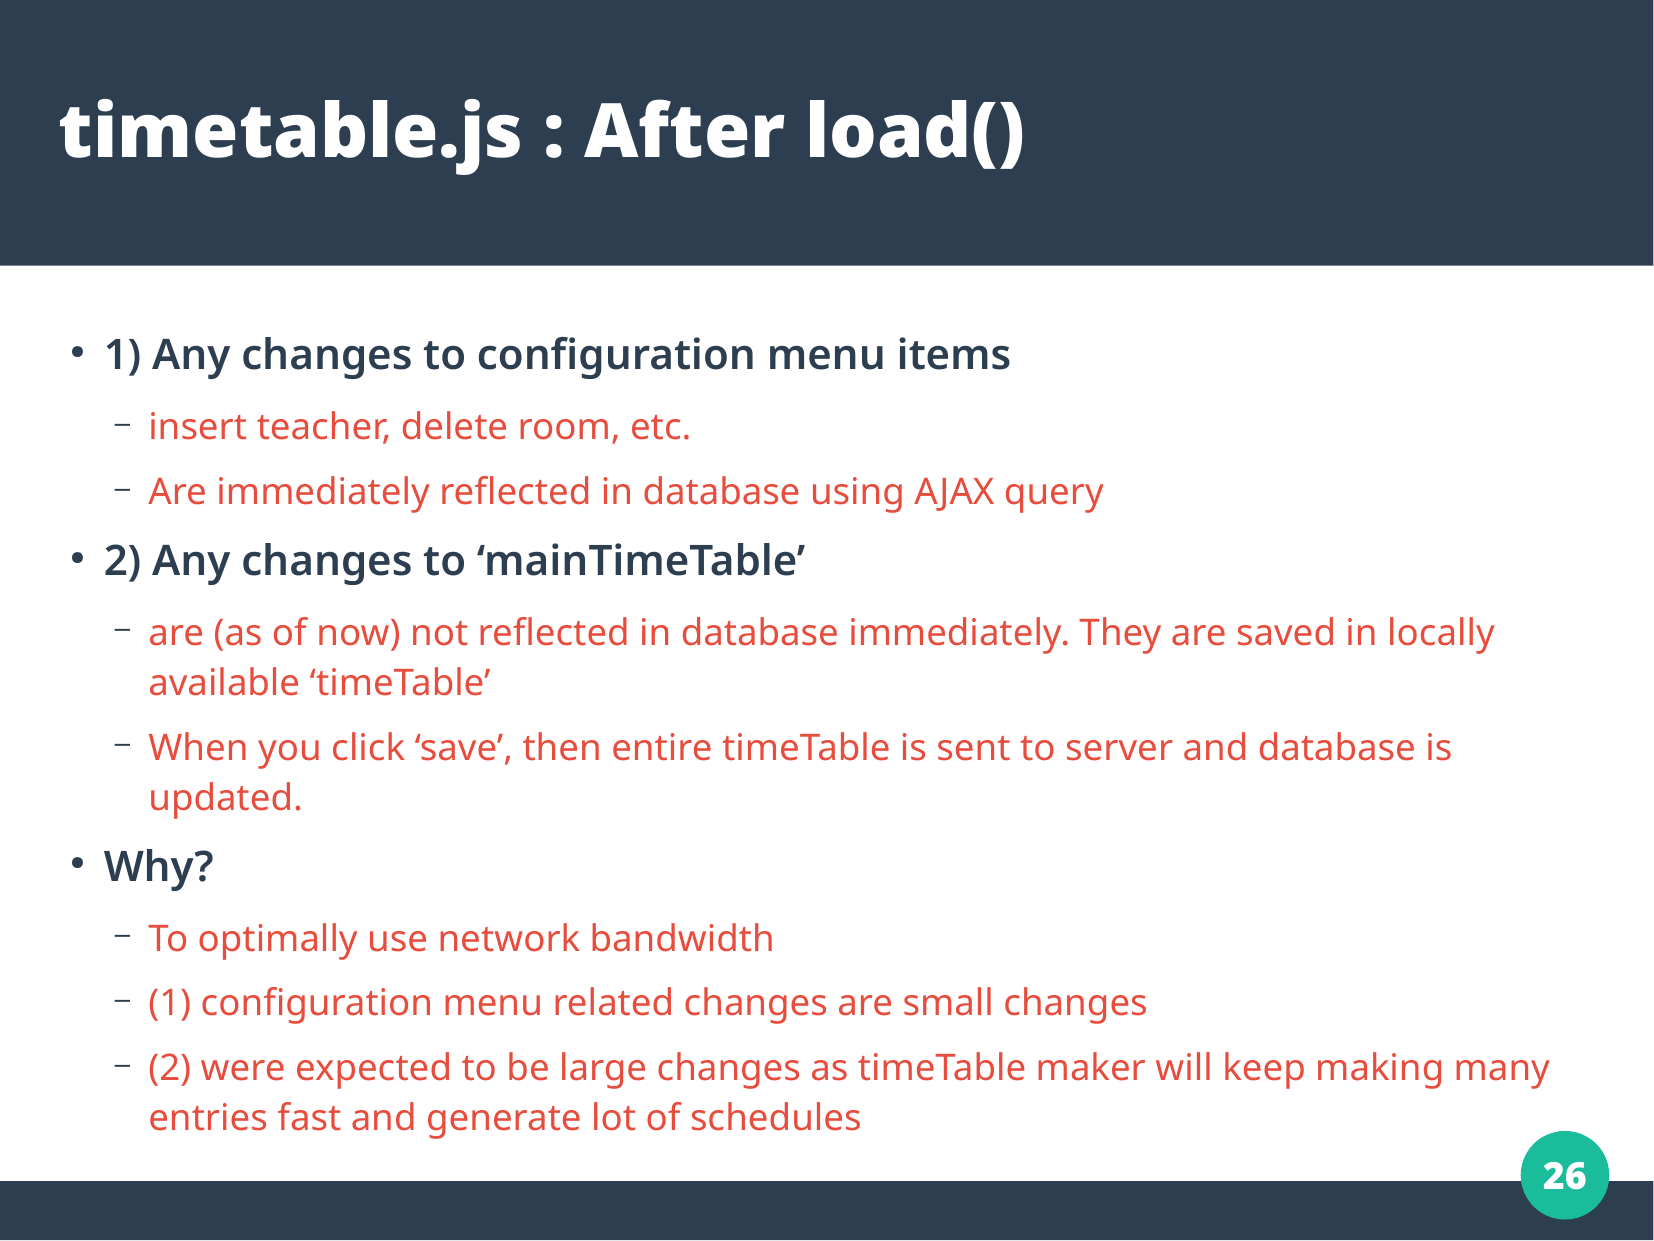

# timetable.js : After load()
1) Any changes to configuration menu items
insert teacher, delete room, etc.
Are immediately reflected in database using AJAX query
2) Any changes to ‘mainTimeTable’
are (as of now) not reflected in database immediately. They are saved in locally available ‘timeTable’
When you click ‘save’, then entire timeTable is sent to server and database is updated.
Why?
To optimally use network bandwidth
(1) configuration menu related changes are small changes
(2) were expected to be large changes as timeTable maker will keep making many entries fast and generate lot of schedules
26